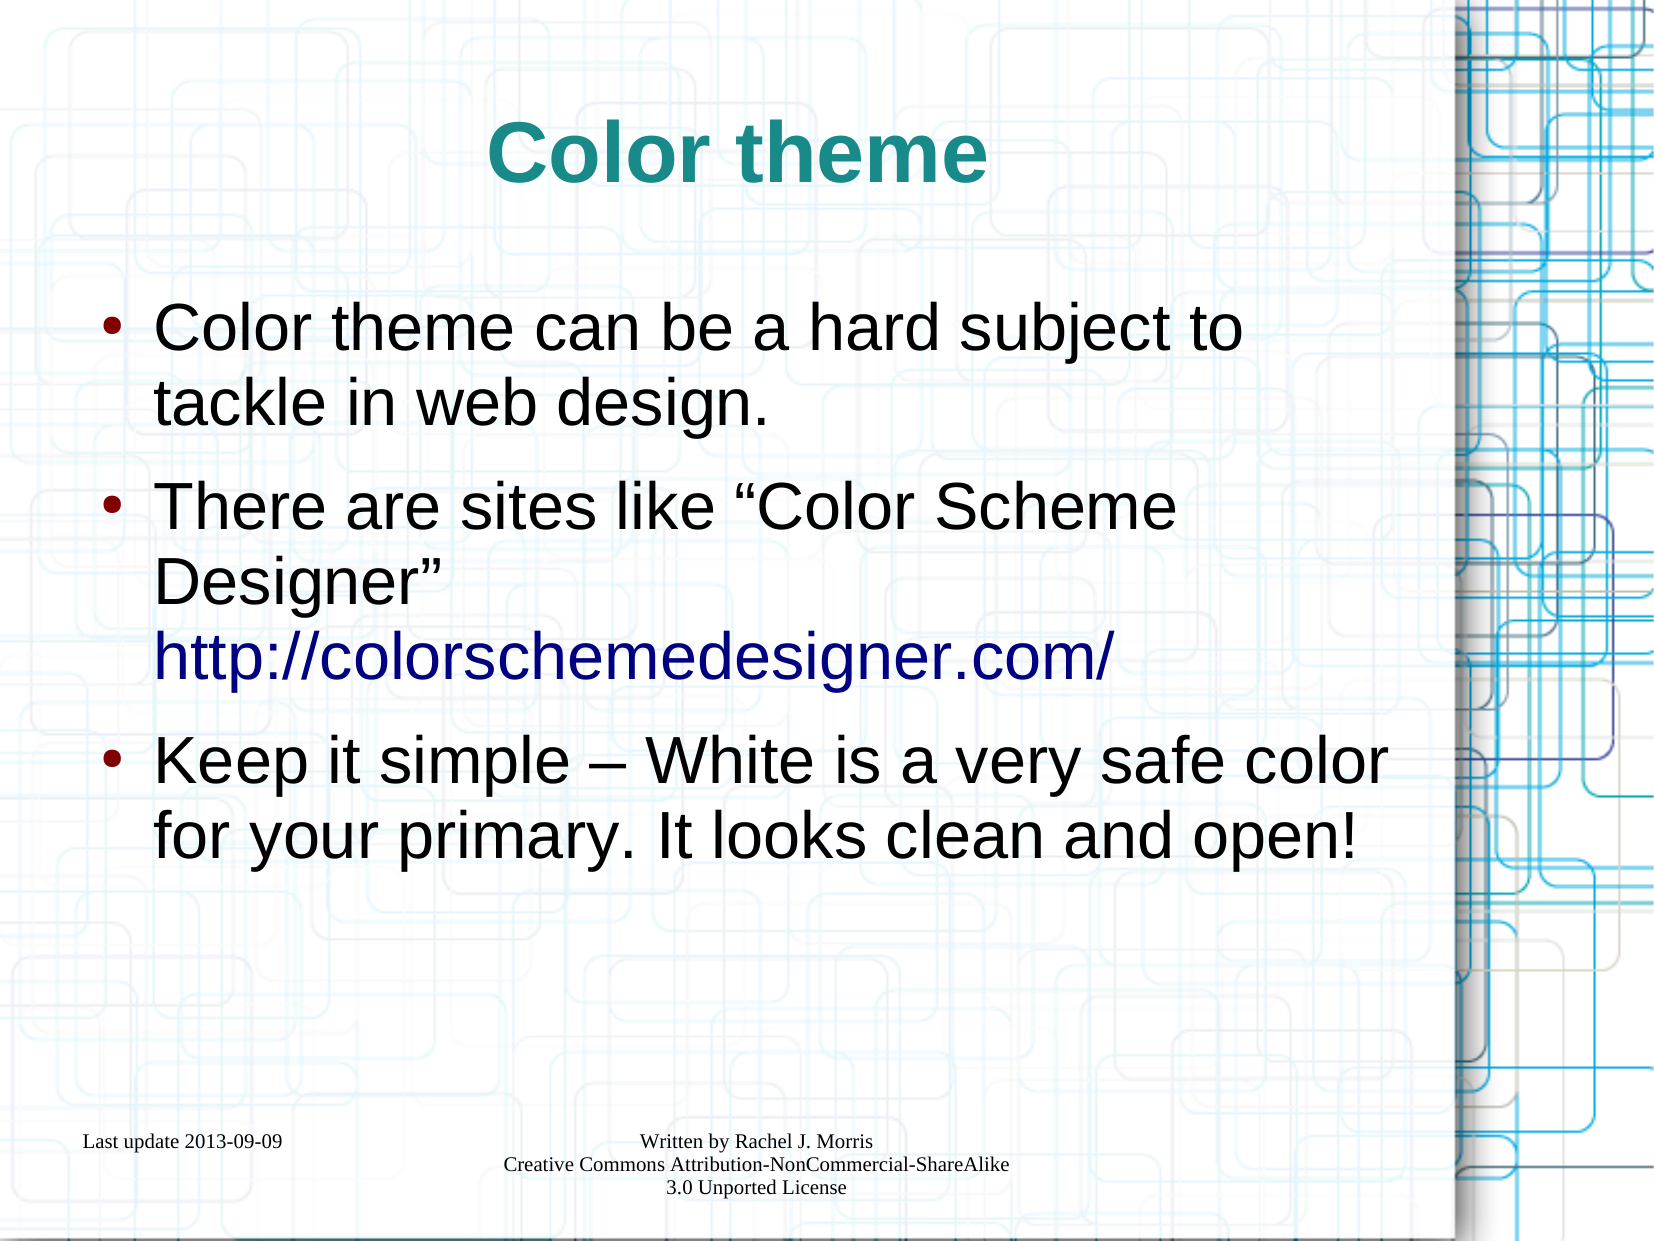

# Color theme
Color theme can be a hard subject to tackle in web design.
There are sites like “Color Scheme Designer”
http://colorschemedesigner.com/
Keep it simple – White is a very safe color for your primary. It looks clean and open!